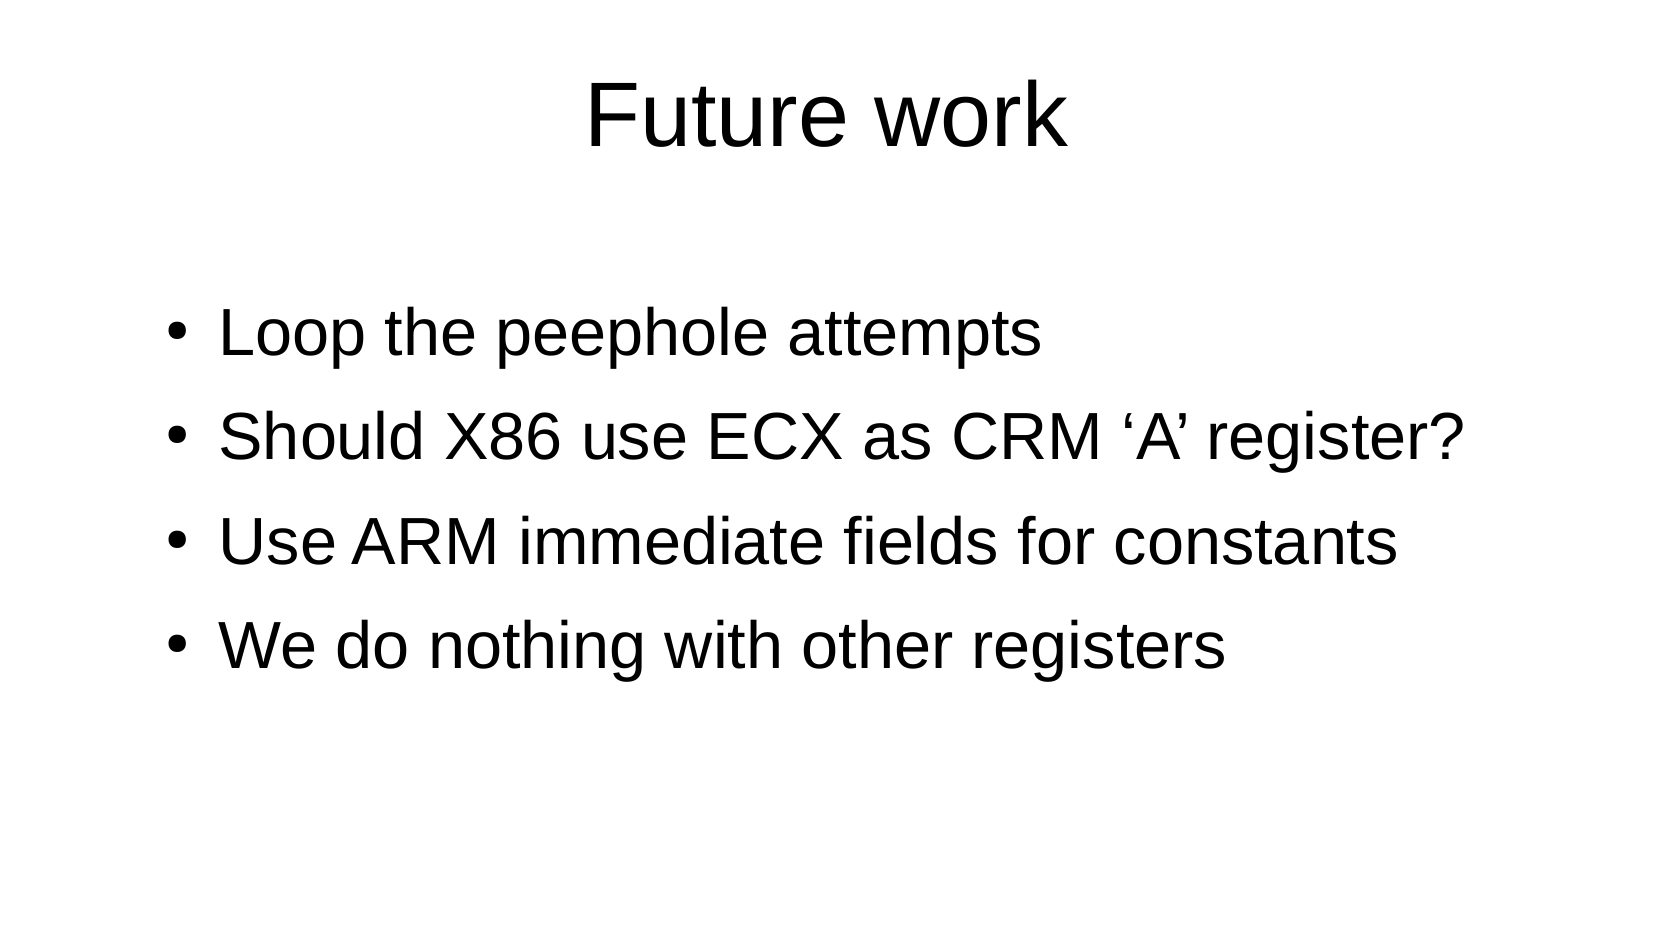

# Future work
Loop the peephole attempts
Should X86 use ECX as CRM ‘A’ register?
Use ARM immediate fields for constants
We do nothing with other registers